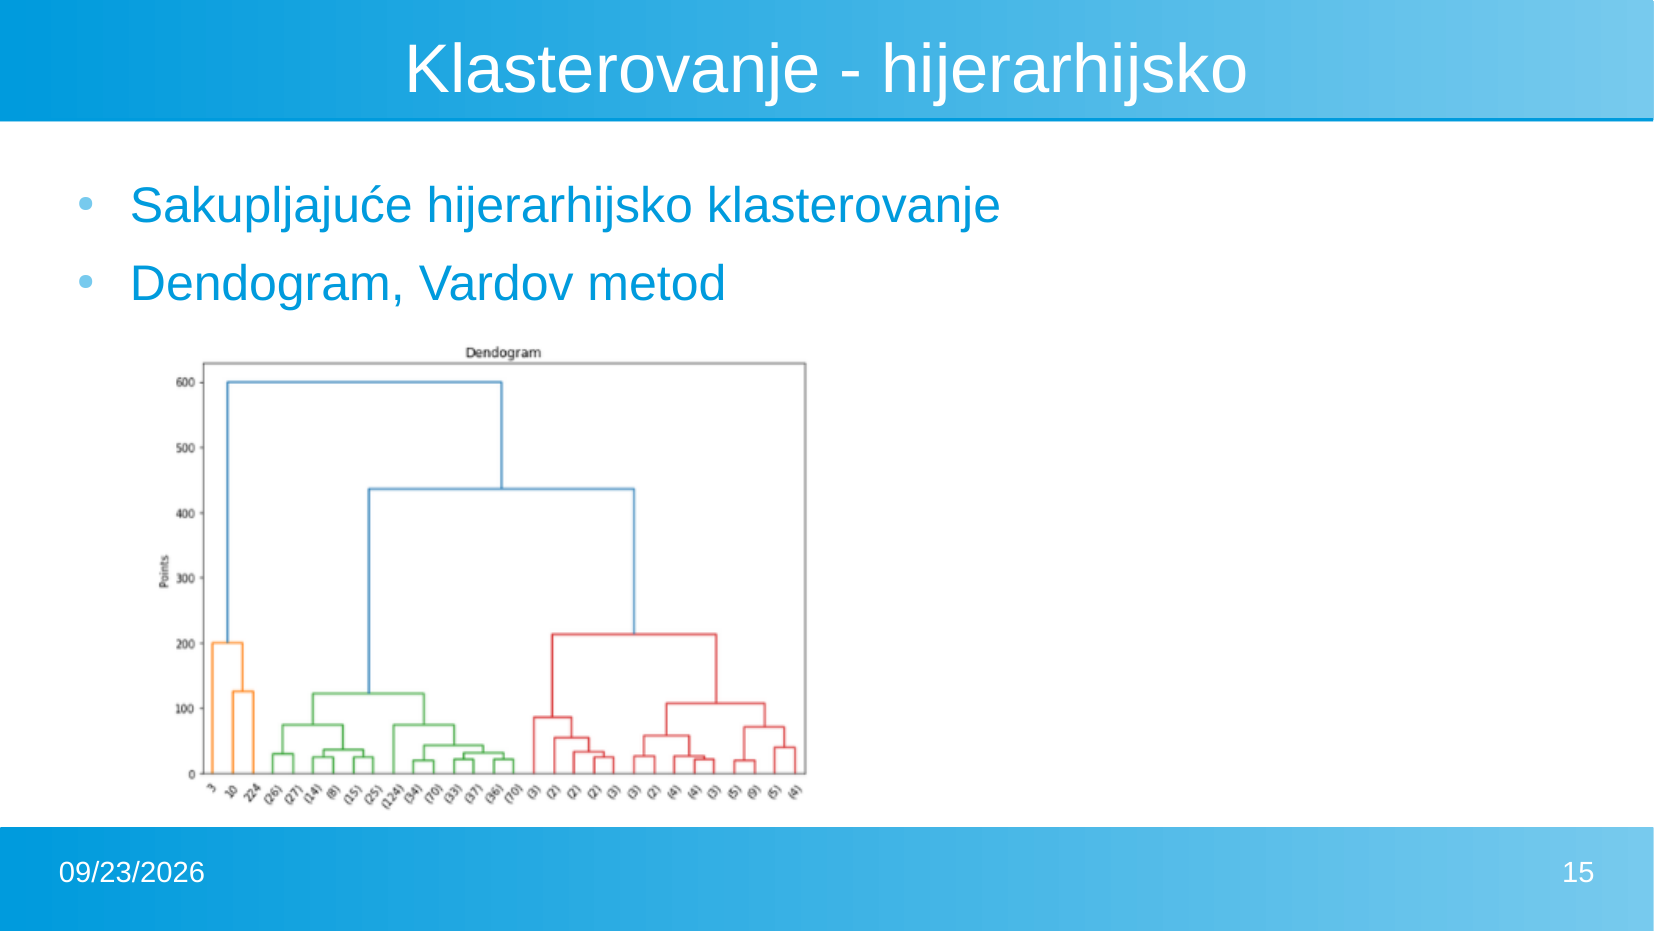

# Klasterovanje - hijerarhijsko
Sakupljajuće hijerarhijsko klasterovanje
Dendogram, Vardov metod
15